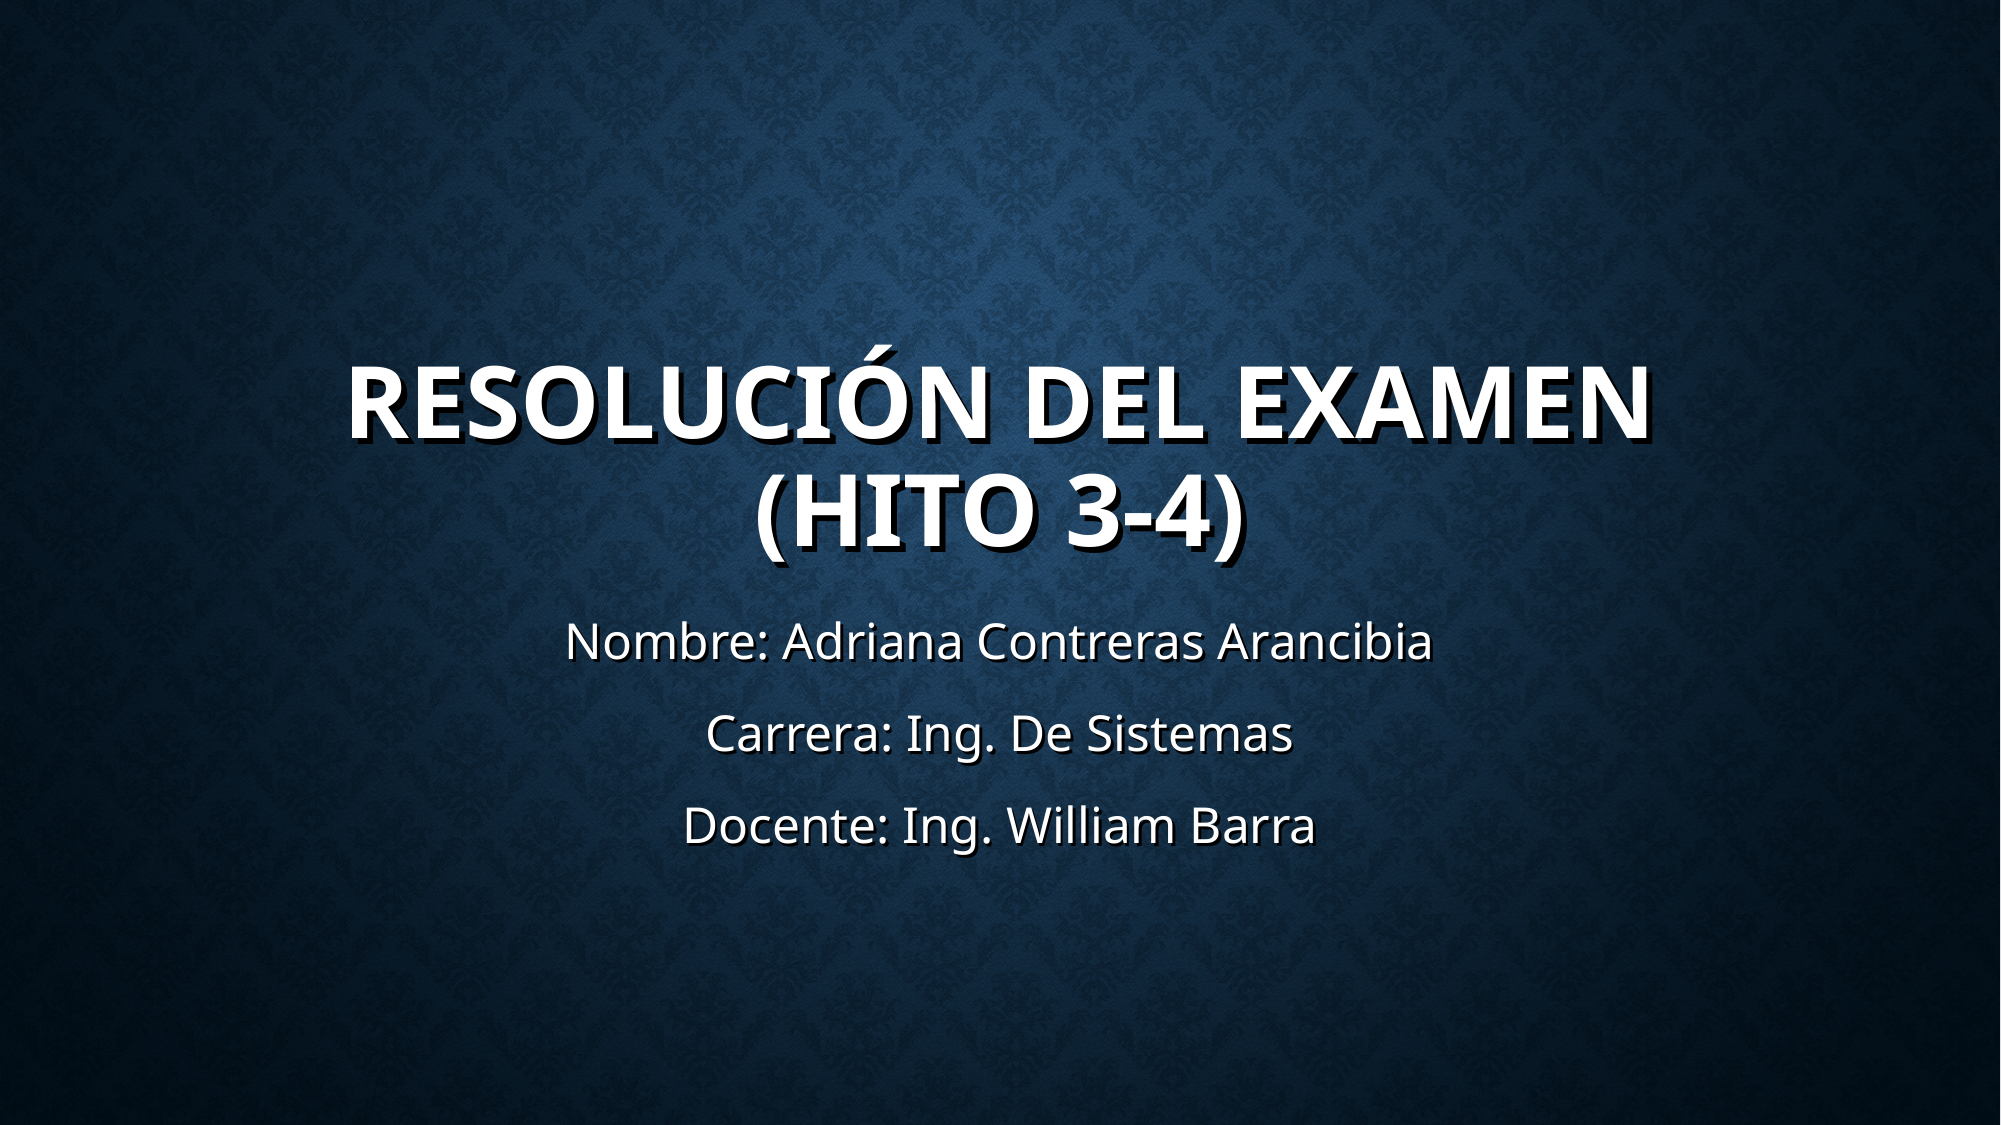

# Resolución del examen (hito 3-4)
Nombre: Adriana Contreras Arancibia
Carrera: Ing. De Sistemas
Docente: Ing. William Barra